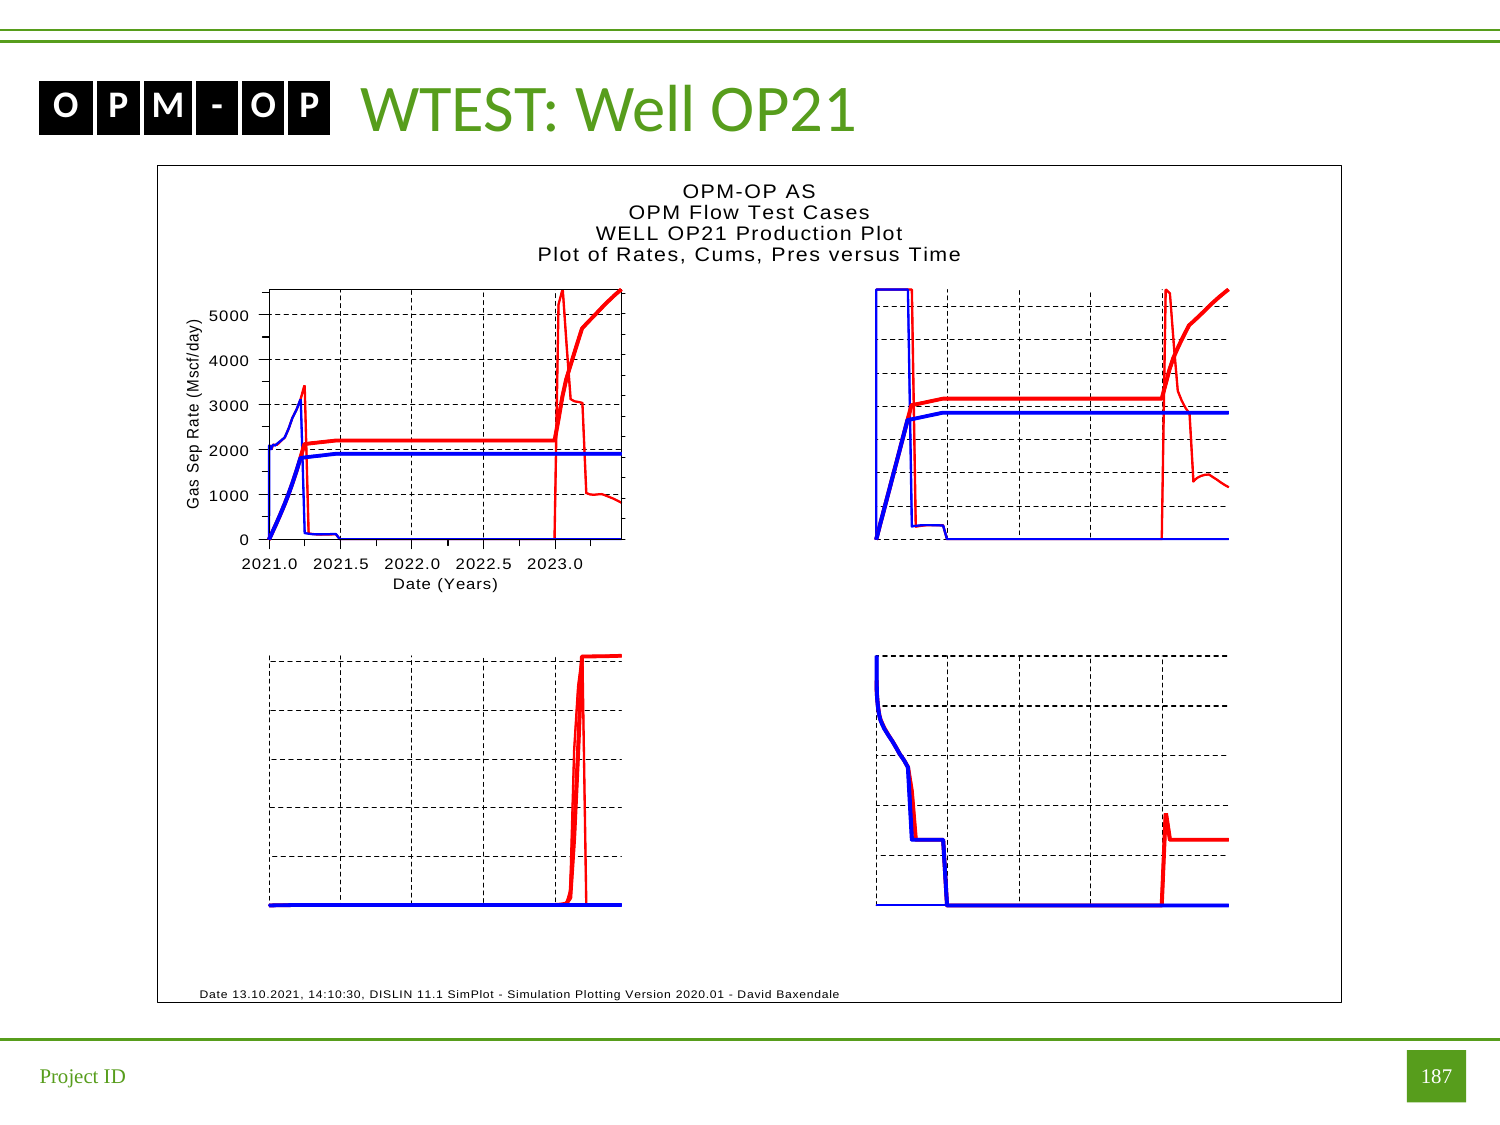

# WTEST: well OP21
Project ID
187